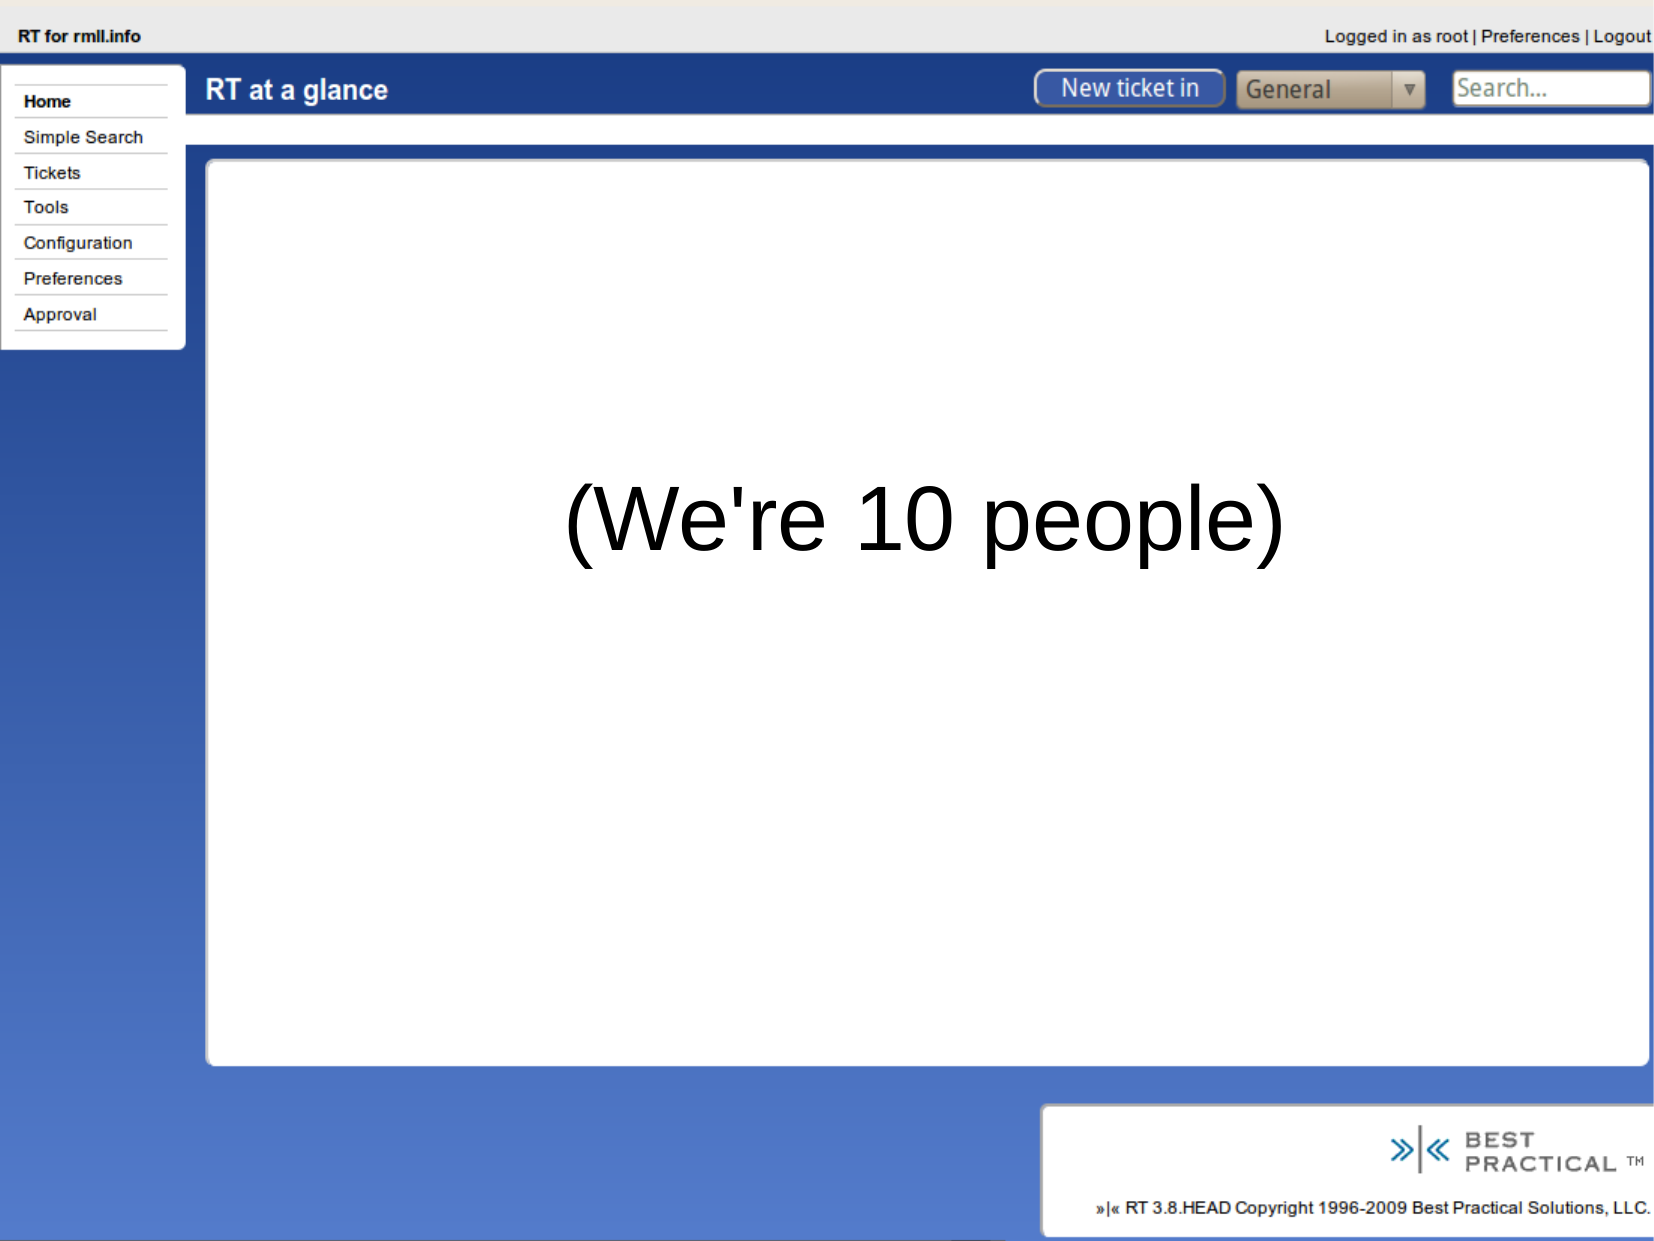

# (We're 10 people)
(We're 10 people.)